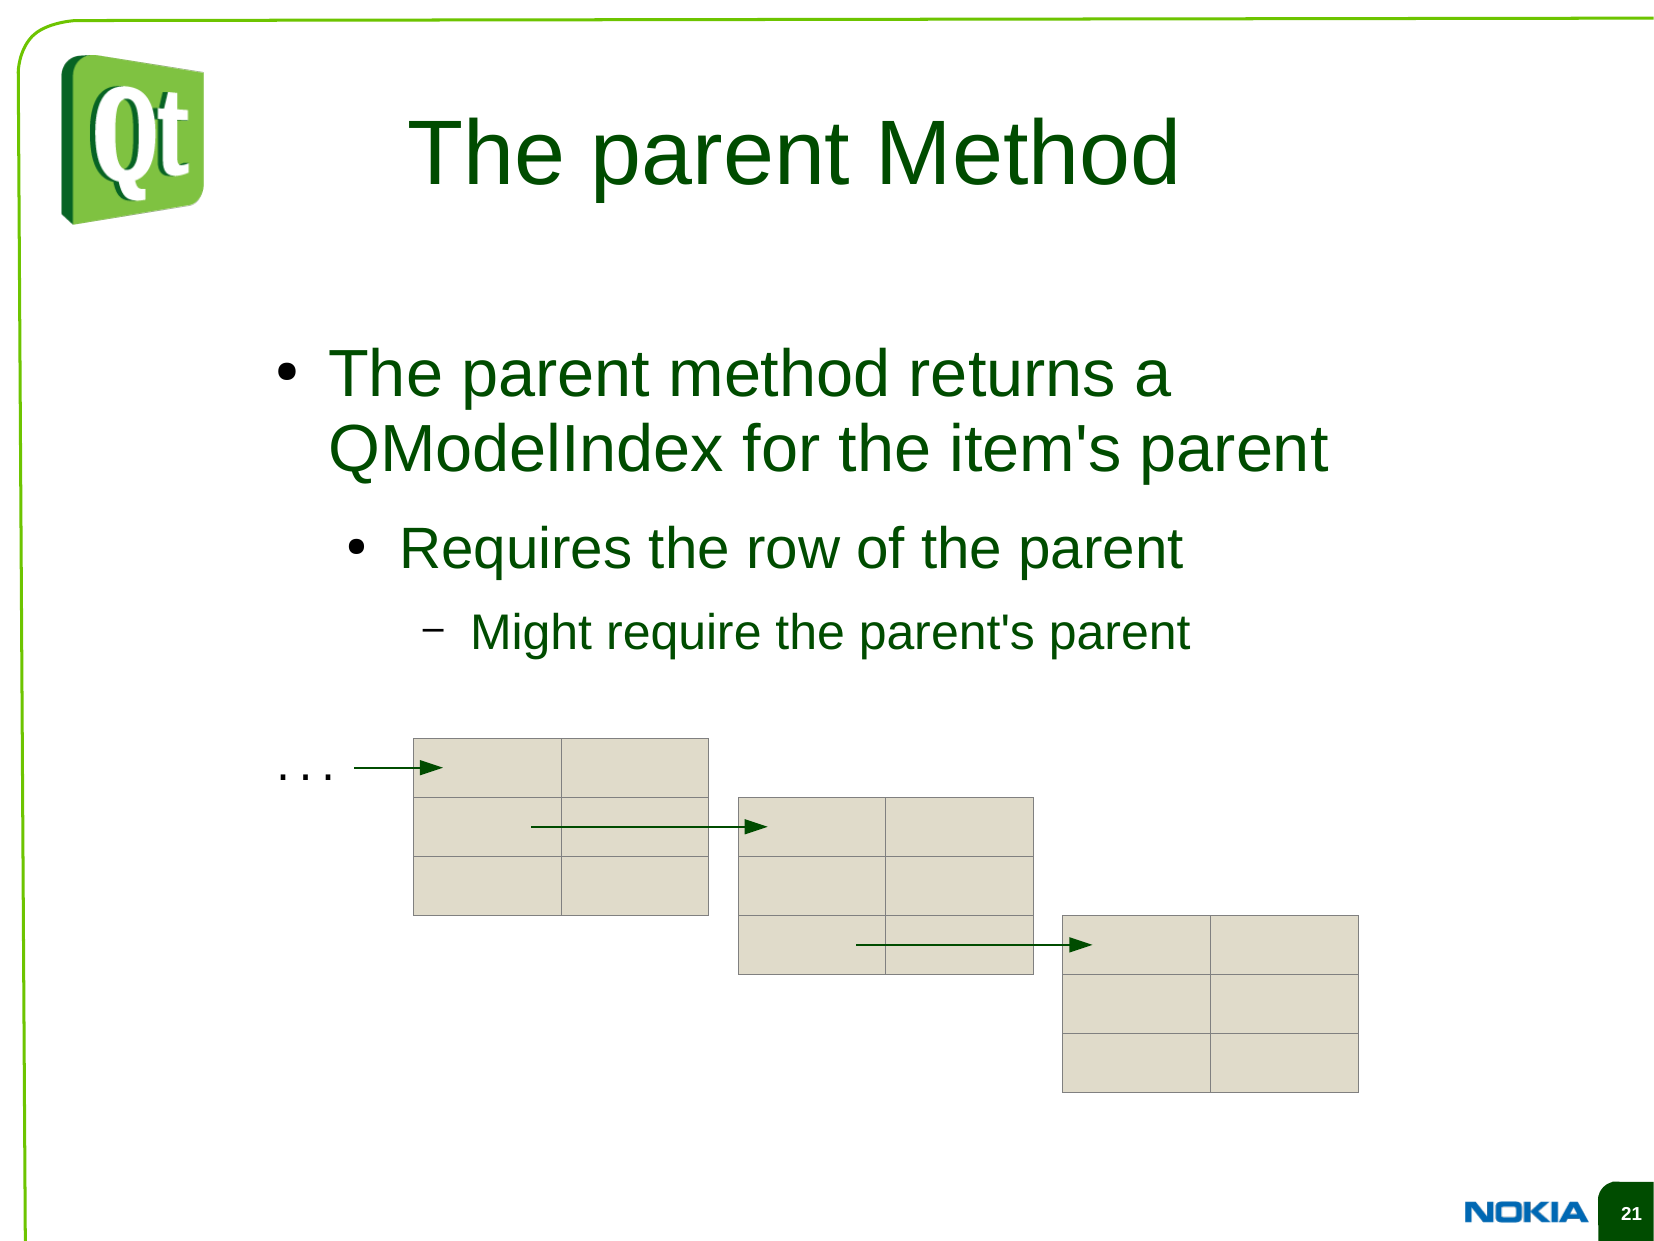

# The parent Method
The parent method returns a QModelIndex for the item's parent
Requires the row of the parent
Might require the parent's parent
...